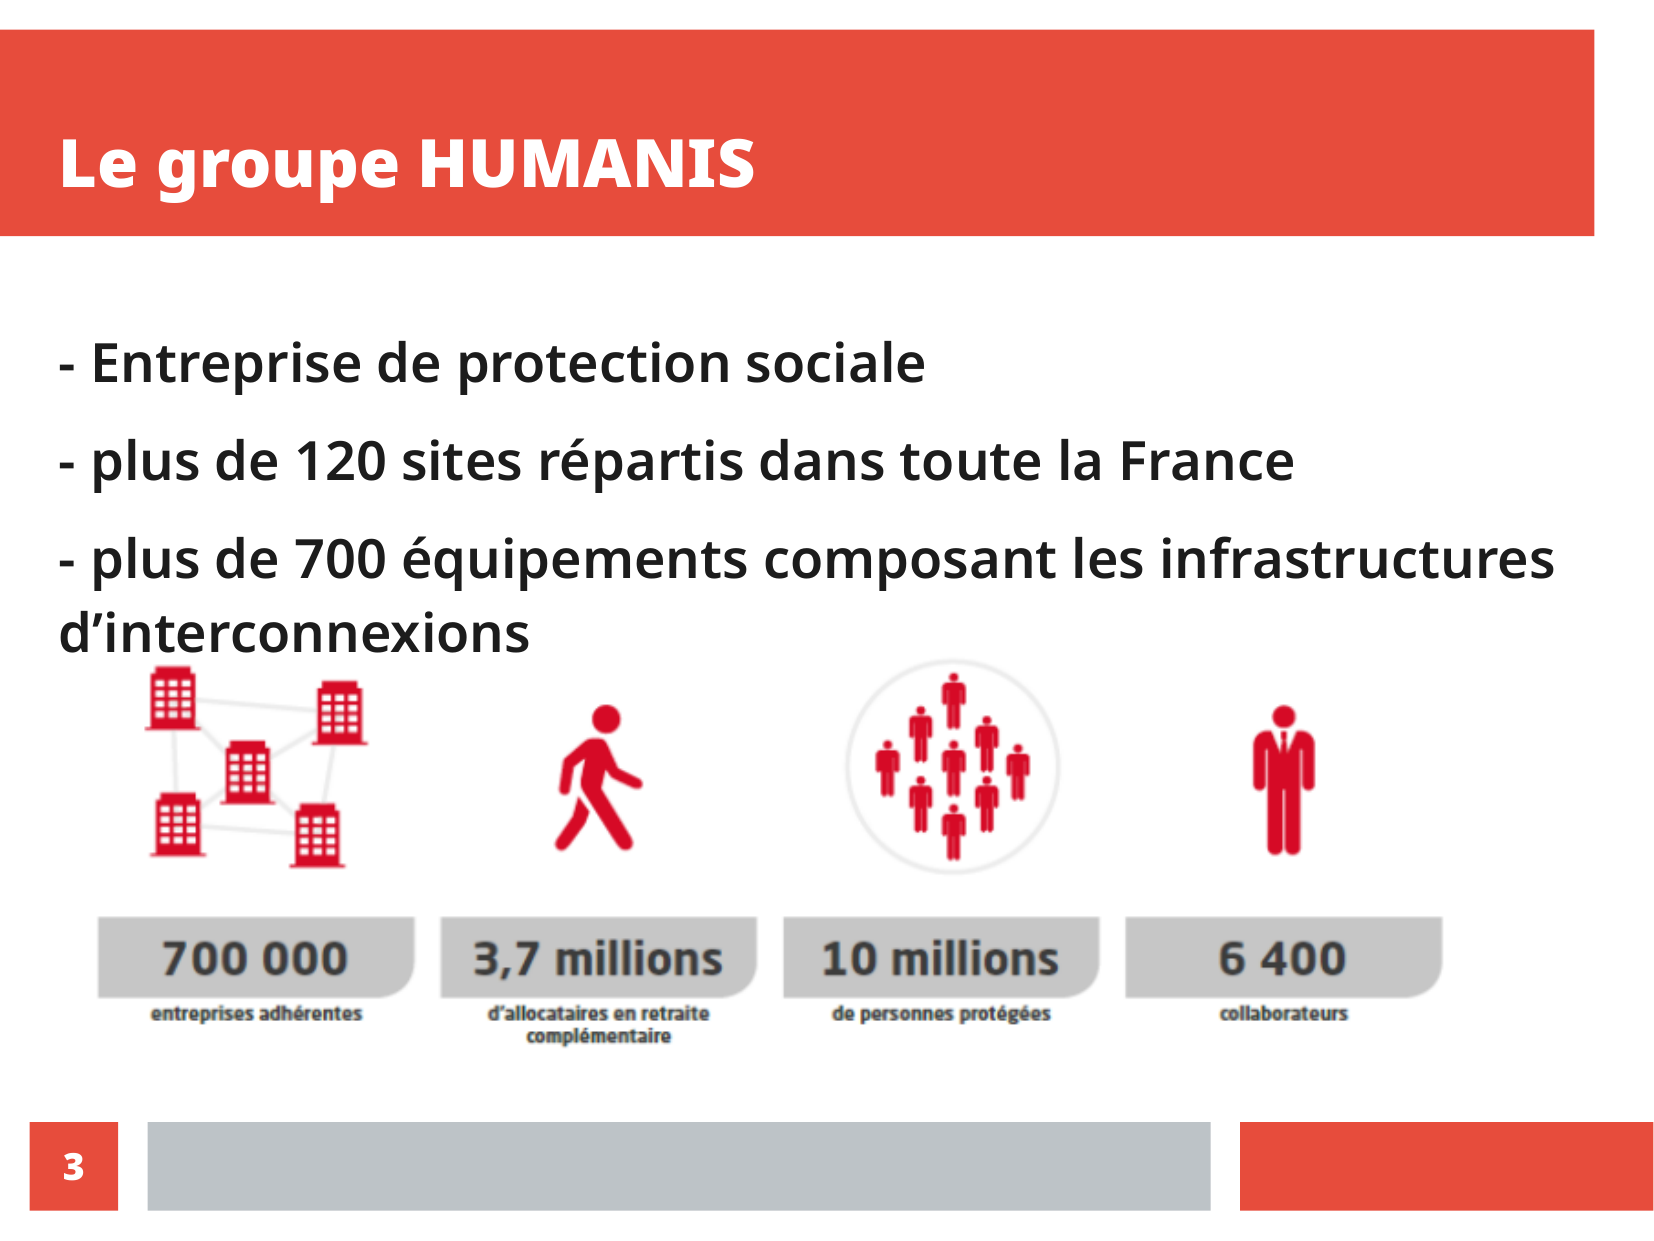

# Le groupe HUMANIS
- Entreprise de protection sociale
- plus de 120 sites répartis dans toute la France
- plus de 700 équipements composant les infrastructures d’interconnexions
3